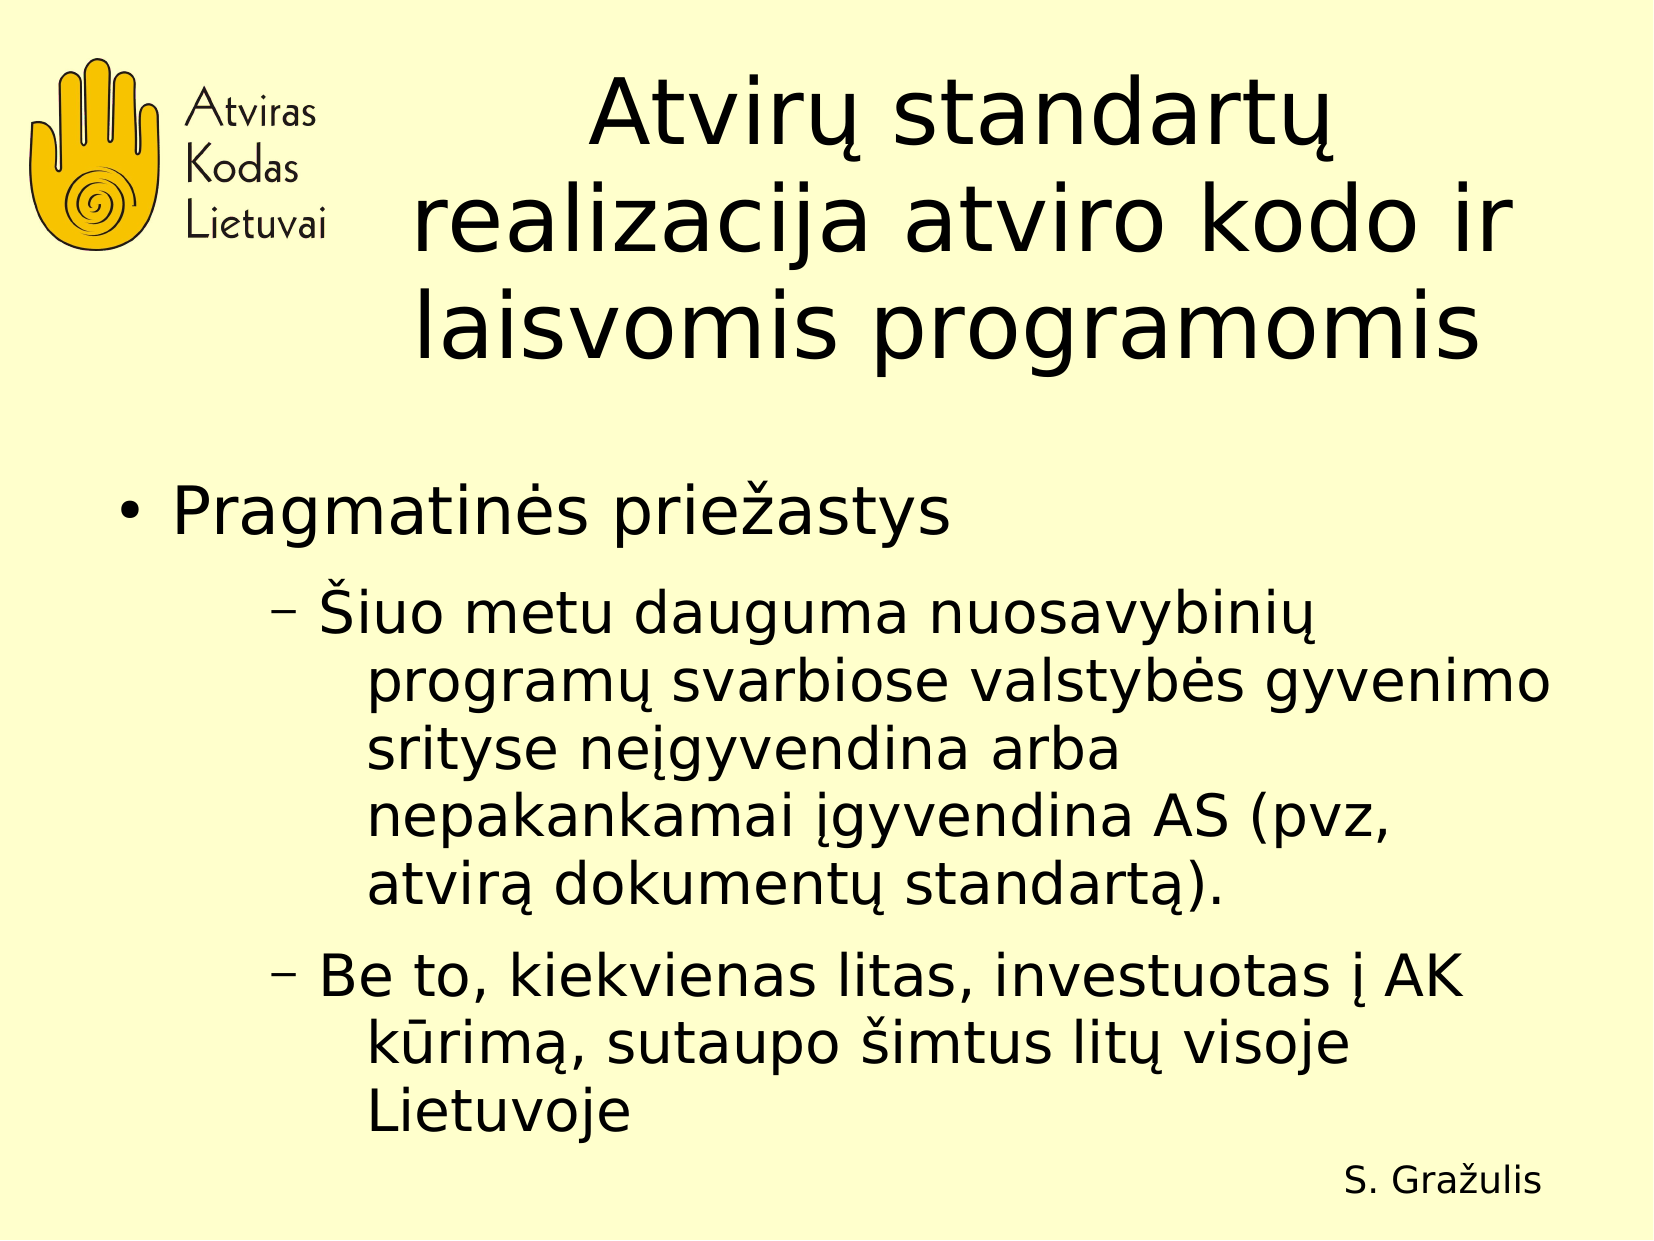

# Atvirų standartų realizacija atviro kodo ir laisvomis programomis
Pragmatinės priežastys
Šiuo metu dauguma nuosavybinių programų svarbiose valstybės gyvenimo srityse neįgyvendina arba nepakankamai įgyvendina AS (pvz, atvirą dokumentų standartą).
Be to, kiekvienas litas, investuotas į AK kūrimą, sutaupo šimtus litų visoje Lietuvoje